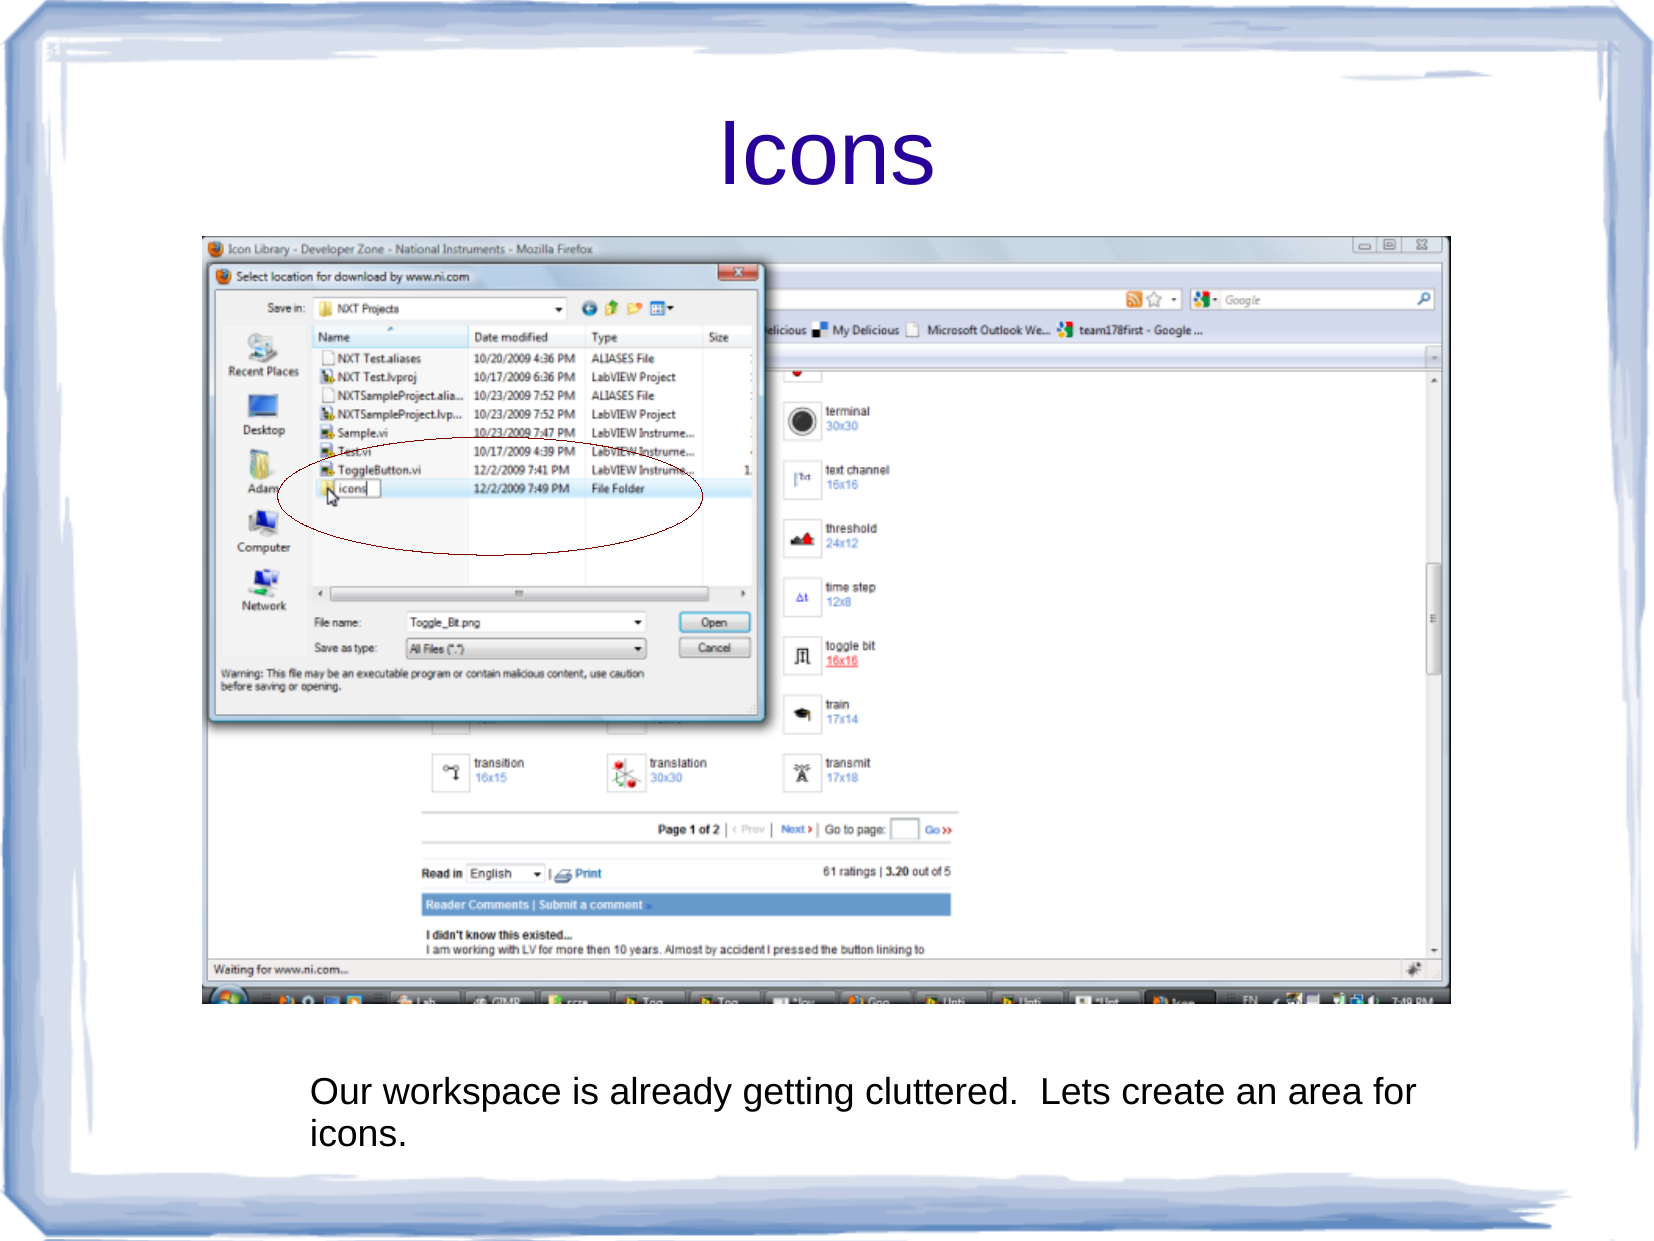

# Icons
Our workspace is already getting cluttered. Lets create an area for icons.